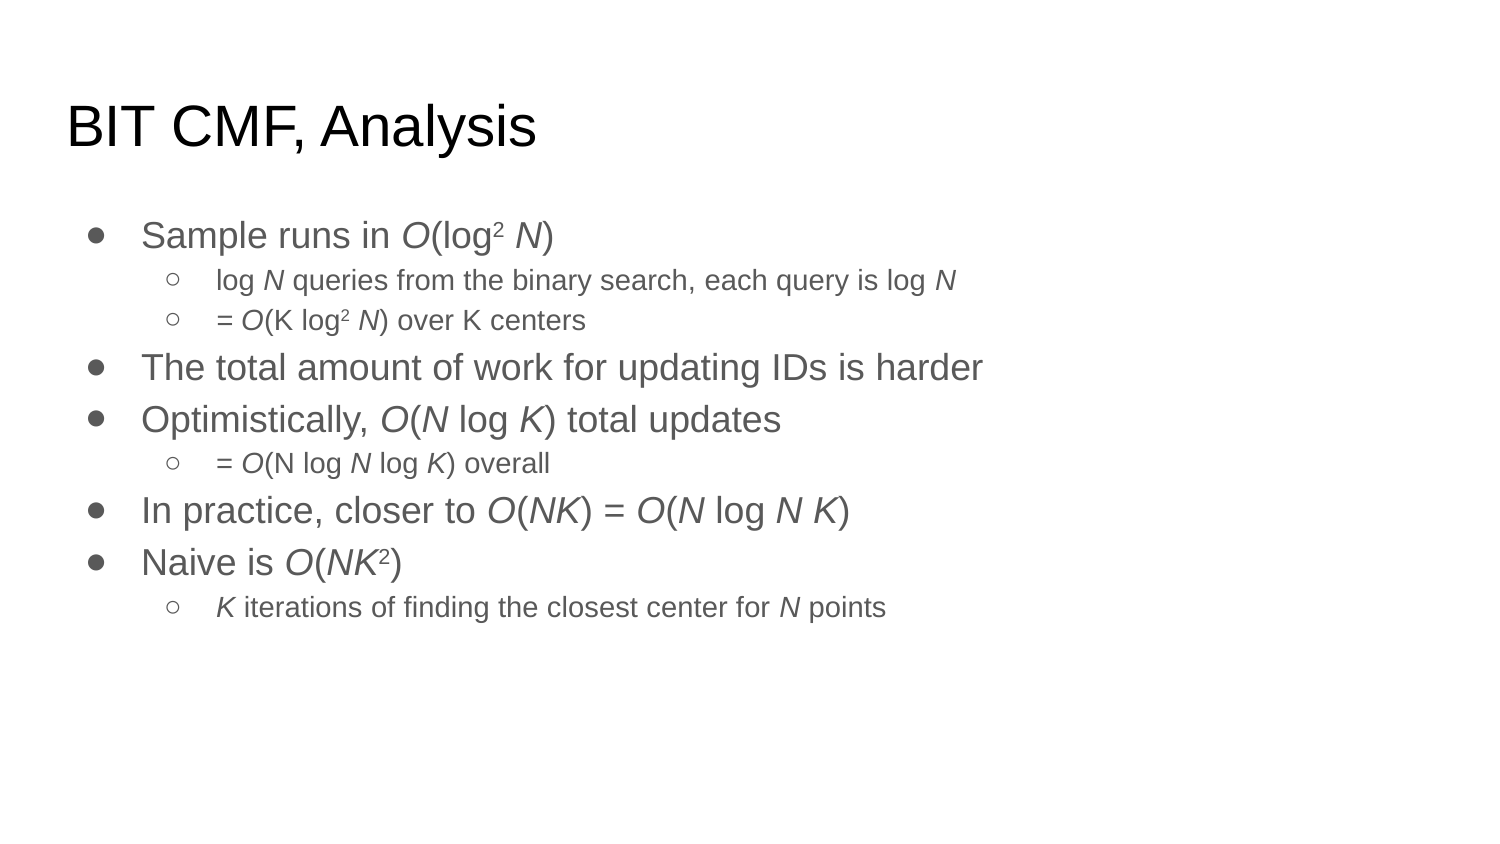

# BIT CMF, Analysis
Sample runs in O(log2 N)
log N queries from the binary search, each query is log N
= O(K log2 N) over K centers
The total amount of work for updating IDs is harder
Optimistically, O(N log K) total updates
= O(N log N log K) overall
In practice, closer to O(NK) = O(N log N K)
Naive is O(NK2)
K iterations of finding the closest center for N points